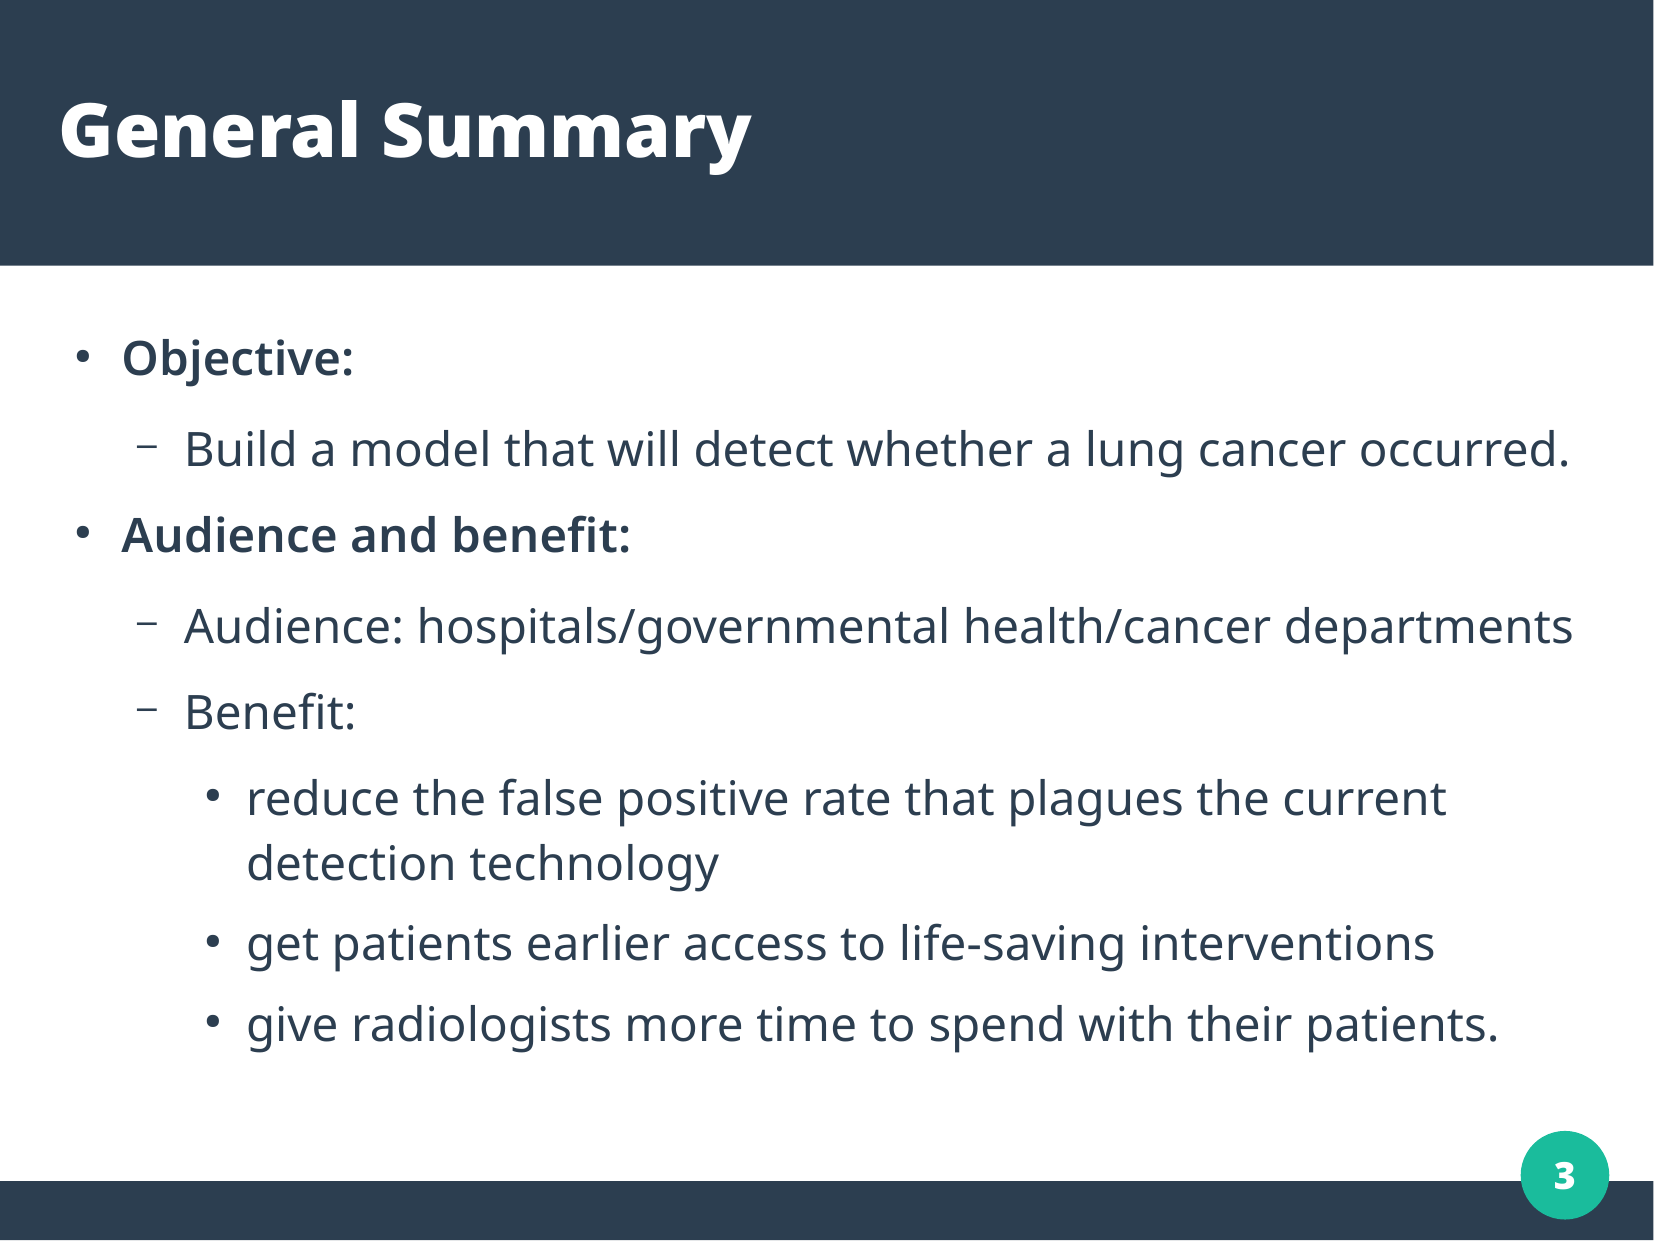

# General Summary
Objective:
Build a model that will detect whether a lung cancer occurred.
Audience and benefit:
Audience: hospitals/governmental health/cancer departments
Benefit:
reduce the false positive rate that plagues the current detection technology
get patients earlier access to life-saving interventions
give radiologists more time to spend with their patients.
3